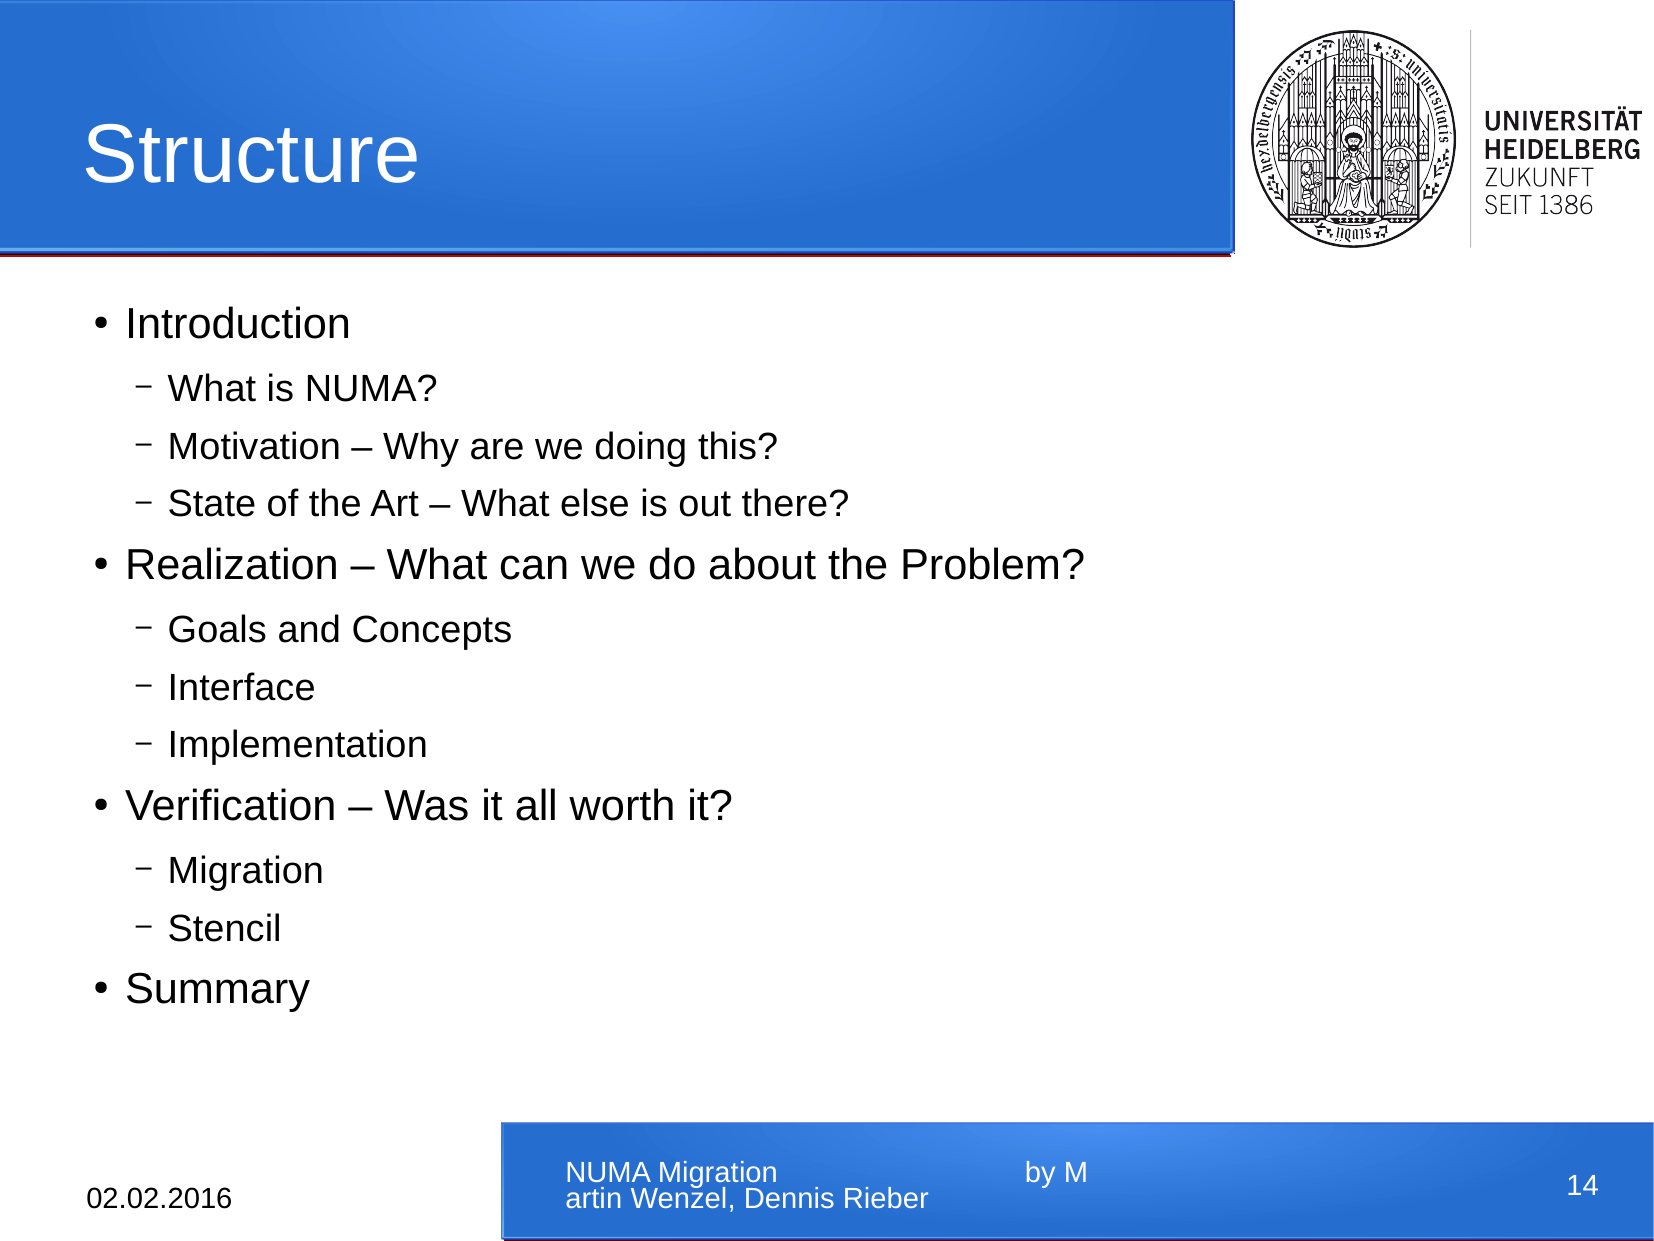

# Structure
Introduction
What is NUMA?
Motivation – Why are we doing this?
State of the Art – What else is out there?
Realization – What can we do about the Problem?
Goals and Concepts
Interface
Implementation
Verification – Was it all worth it?
Migration
Stencil
Summary
NUMA Migration by Martin Wenzel, Dennis Rieber
14
02.02.2016